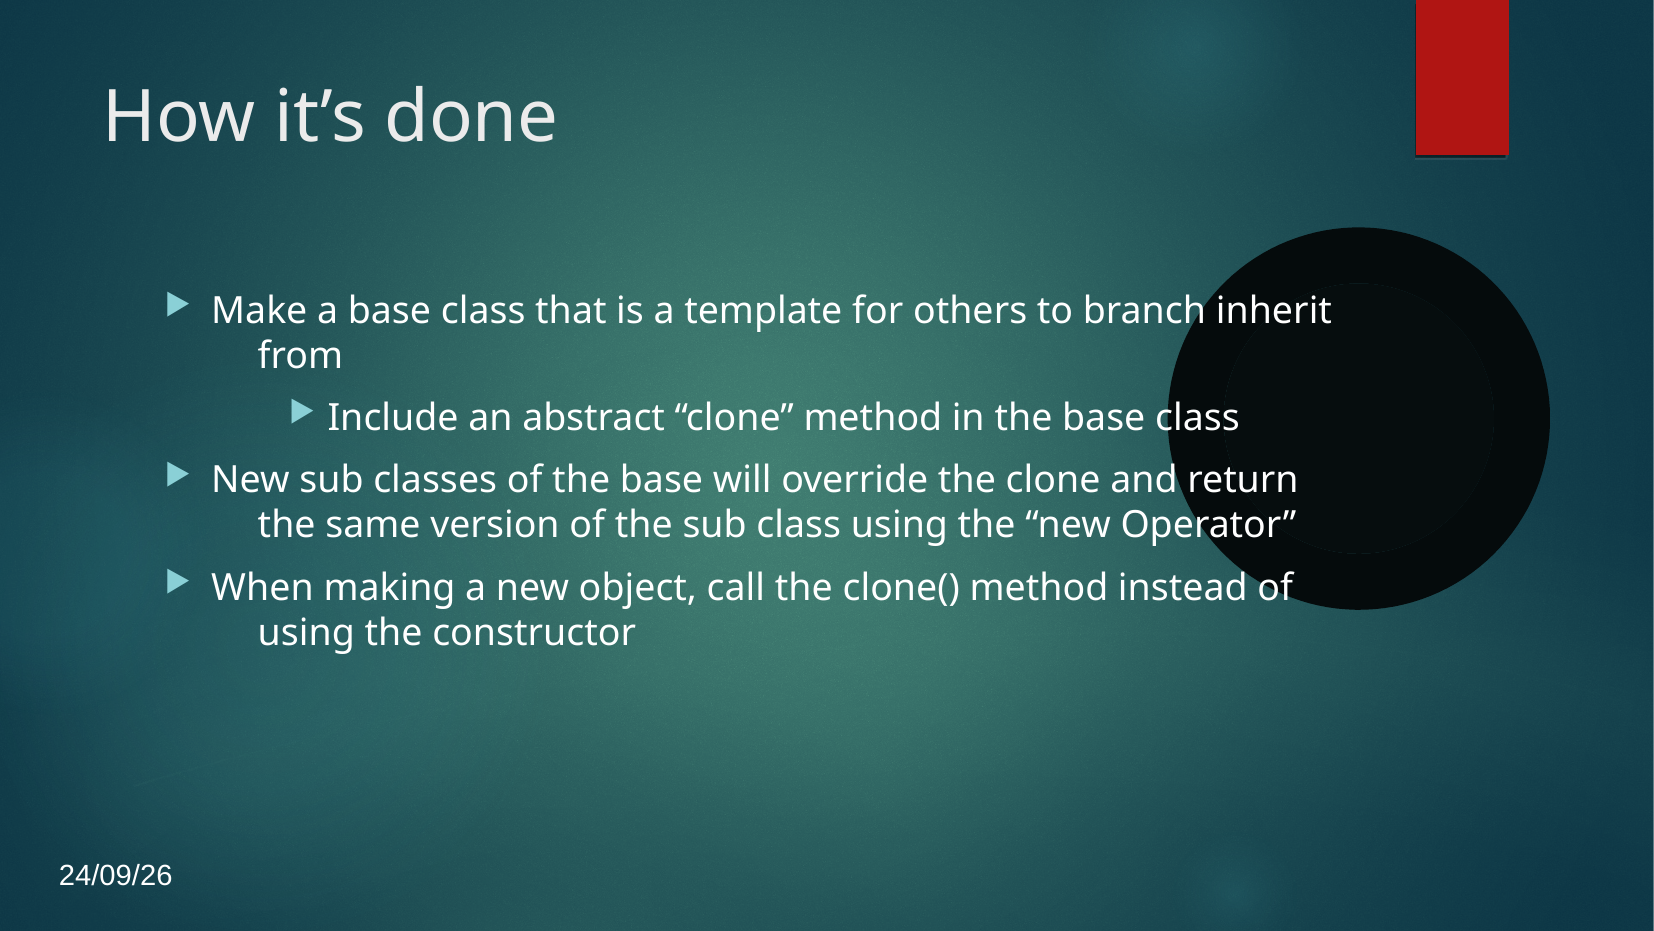

# How it’s done
Make a base class that is a template for others to branch inherit from
Include an abstract “clone” method in the base class
New sub classes of the base will override the clone and return the same version of the sub class using the “new Operator”
When making a new object, call the clone() method instead of using the constructor